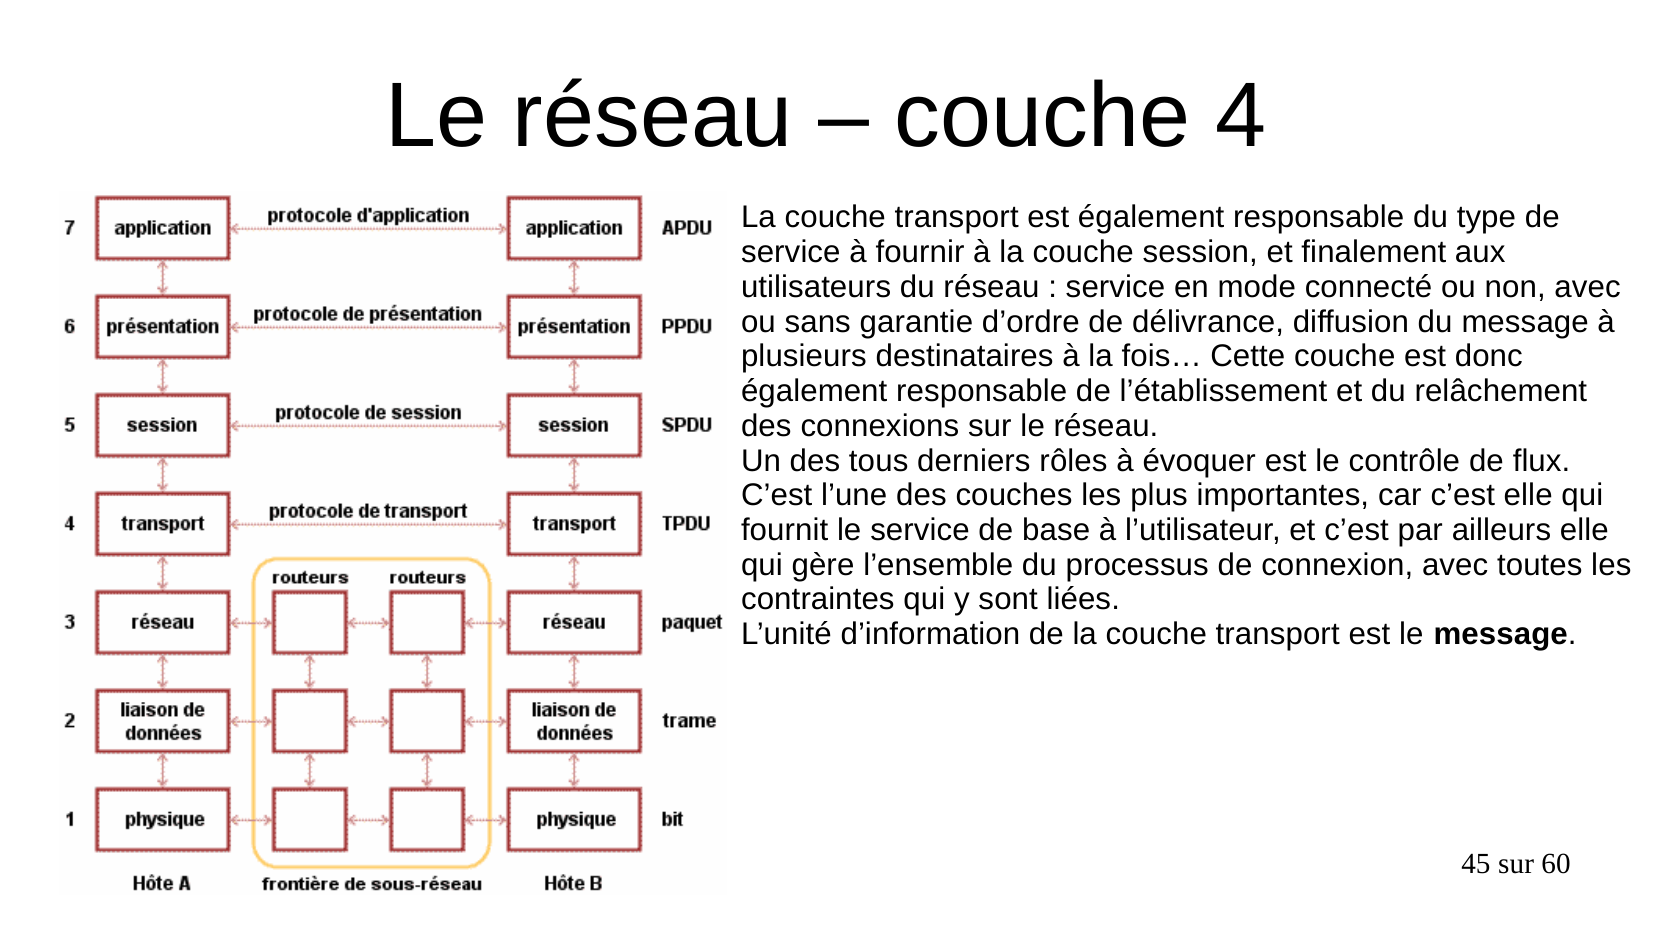

# Le réseau – couche 4
La couche transport est également responsable du type de service à fournir à la couche session, et finalement aux utilisateurs du réseau : service en mode connecté ou non, avec ou sans garantie d’ordre de délivrance, diffusion du message à plusieurs destinataires à la fois… Cette couche est donc également responsable de l’établissement et du relâchement des connexions sur le réseau.
Un des tous derniers rôles à évoquer est le contrôle de flux.
C’est l’une des couches les plus importantes, car c’est elle qui fournit le service de base à l’utilisateur, et c’est par ailleurs elle qui gère l’ensemble du processus de connexion, avec toutes les contraintes qui y sont liées.
L’unité d’information de la couche transport est le message.
45